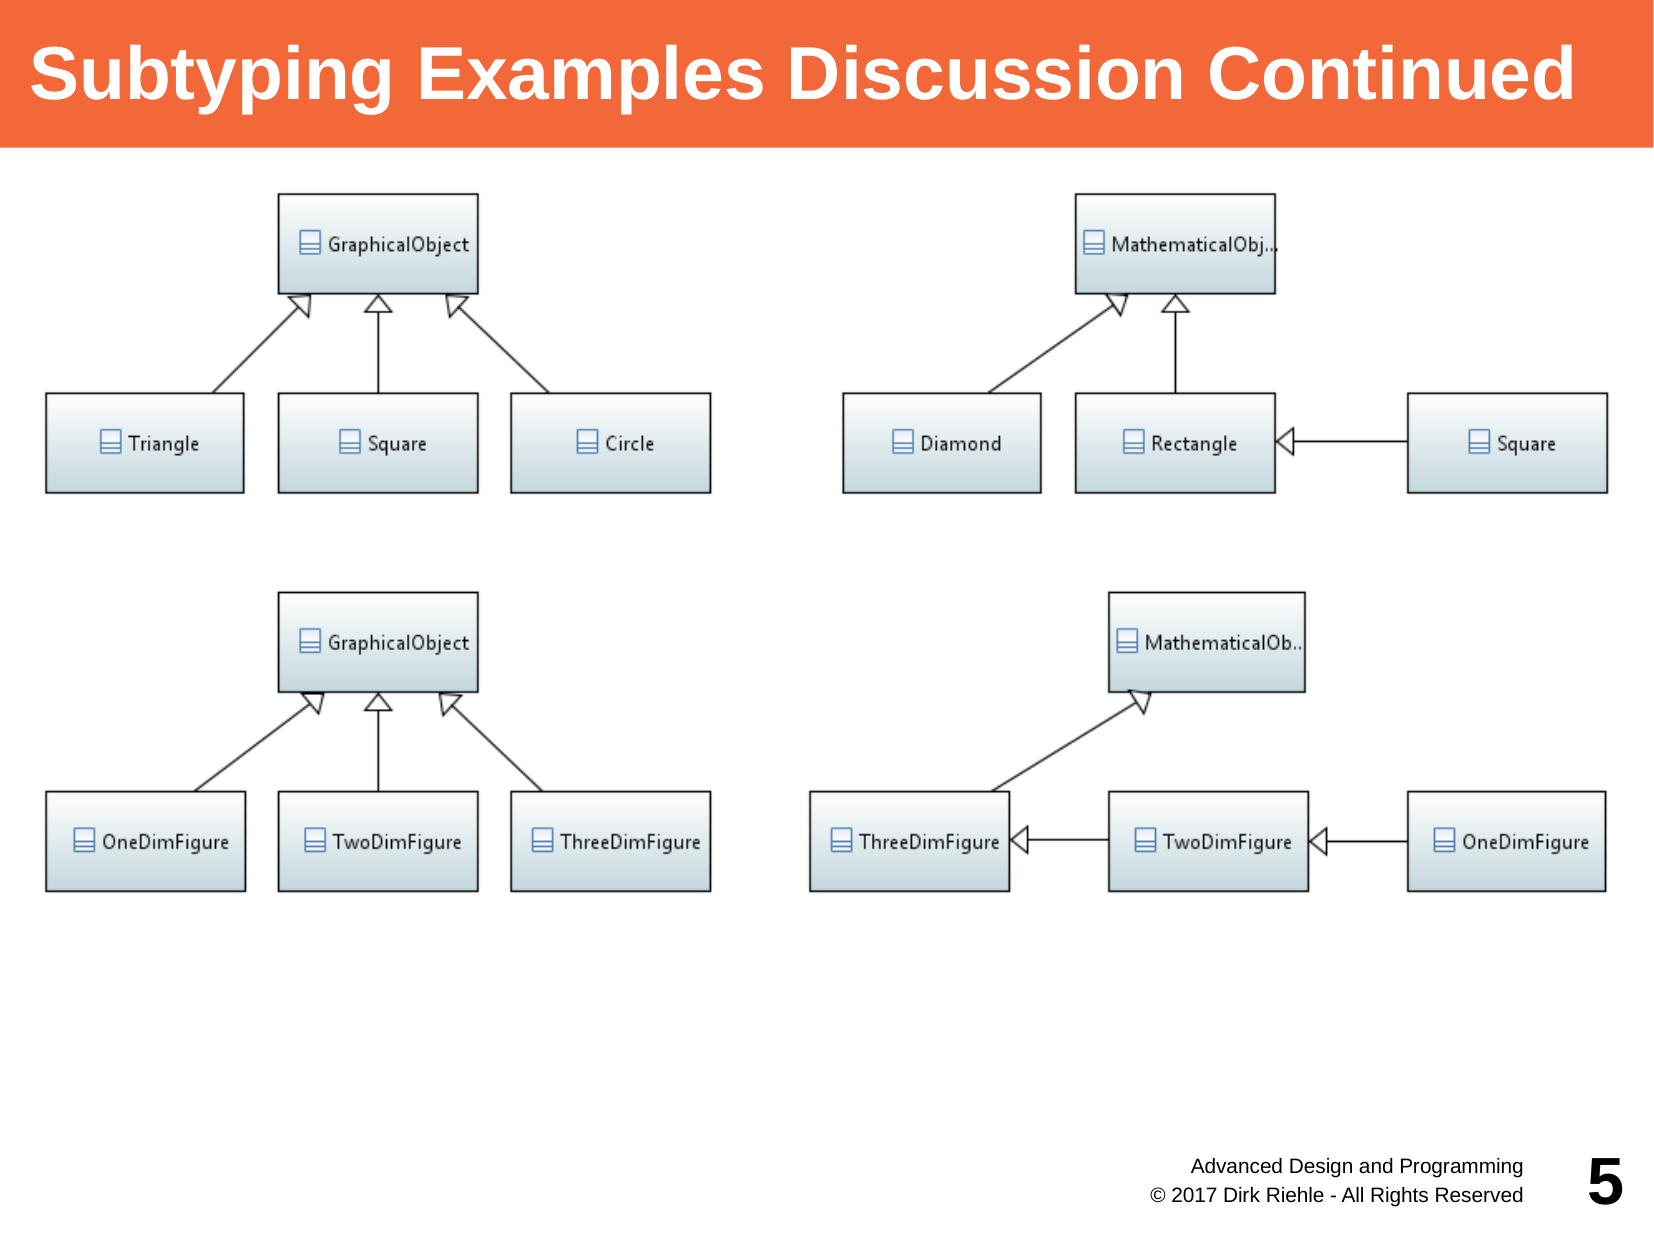

# Subtyping Examples Discussion Continued
Advanced Design and Programming
5
© 2017 Dirk Riehle - All Rights Reserved